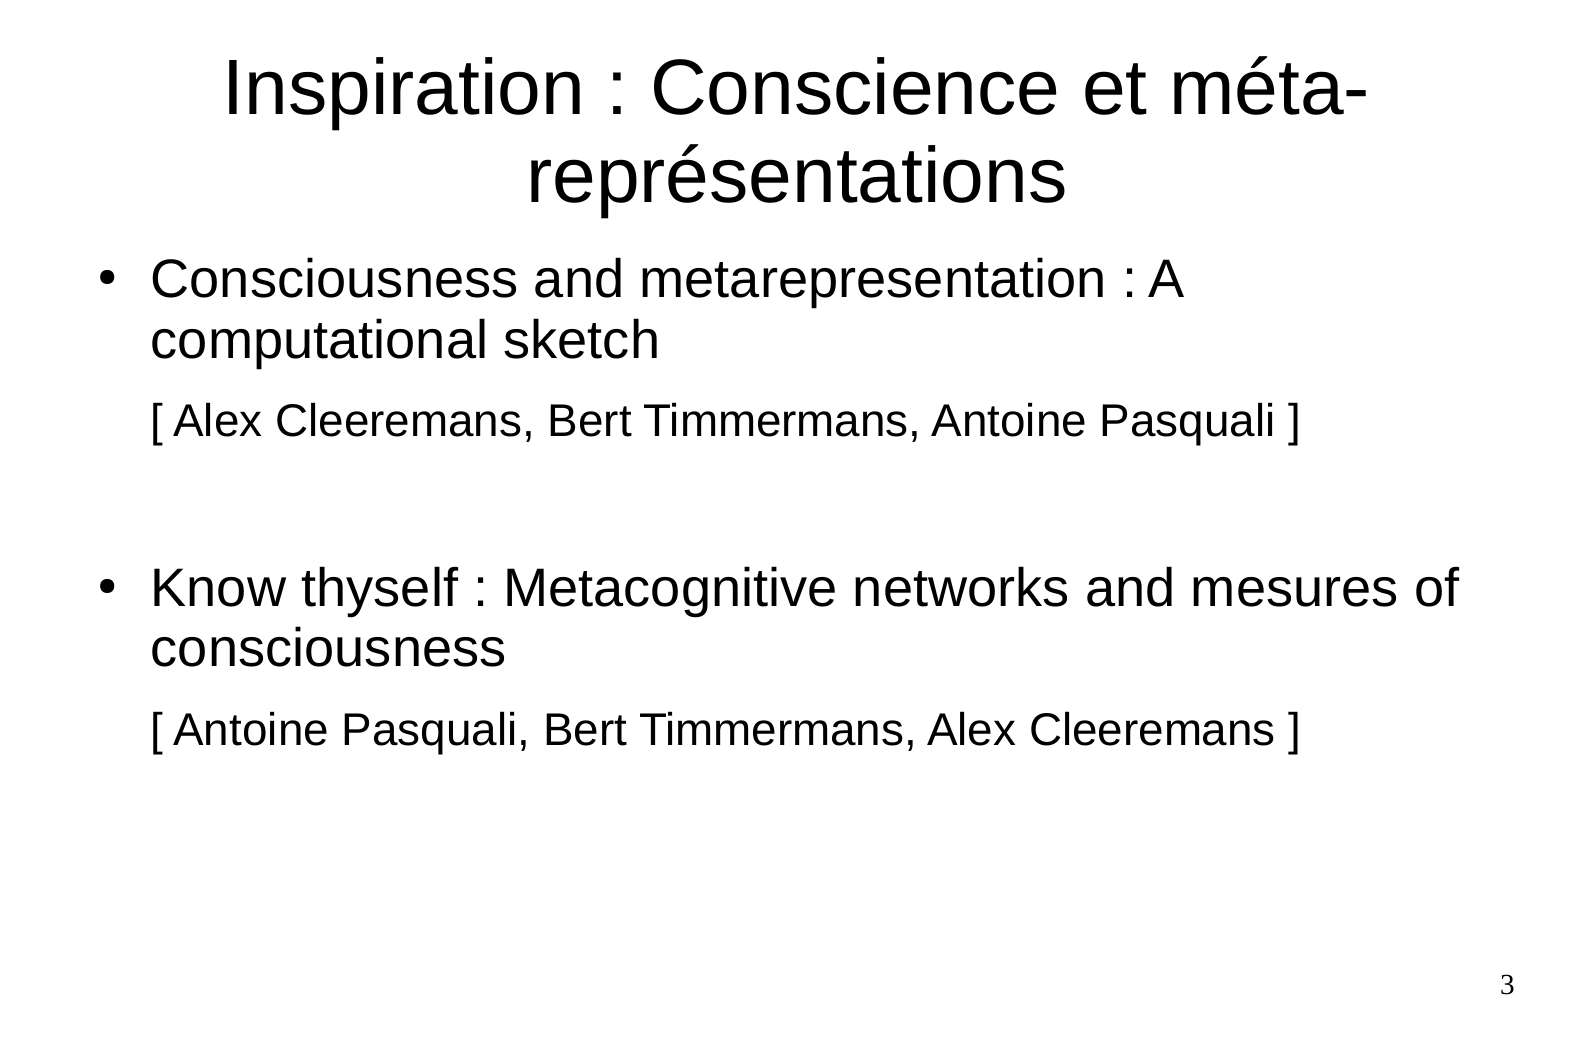

# Inspiration : Conscience et méta-représentations
Consciousness and metarepresentation : A computational sketch
[ Alex Cleeremans, Bert Timmermans, Antoine Pasquali ]
Know thyself : Metacognitive networks and mesures of consciousness
[ Antoine Pasquali, Bert Timmermans, Alex Cleeremans ]
3